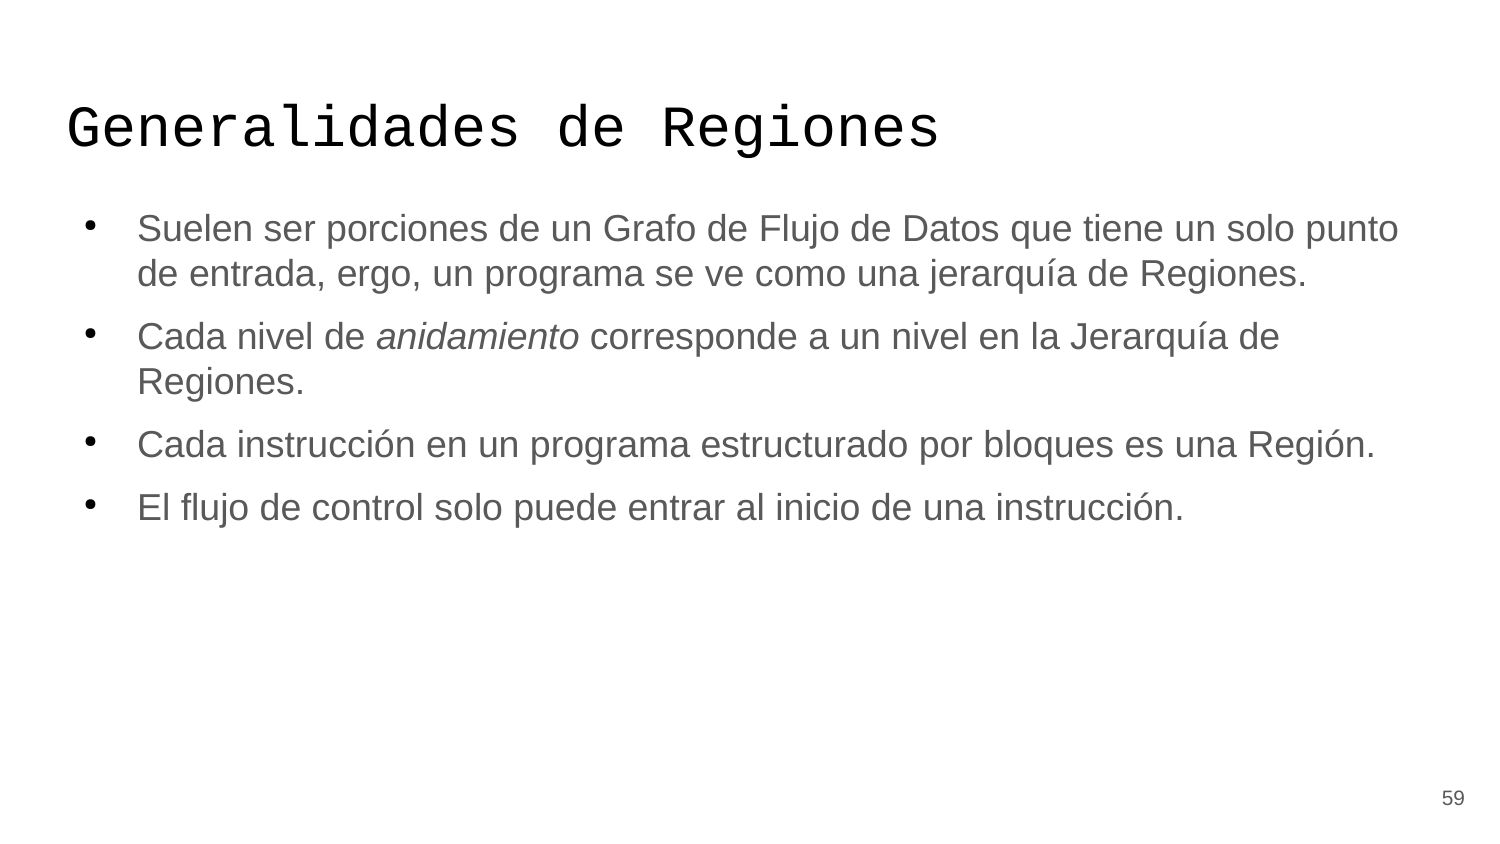

# Generalidades de Regiones
Suelen ser porciones de un Grafo de Flujo de Datos que tiene un solo punto de entrada, ergo, un programa se ve como una jerarquía de Regiones.
Cada nivel de anidamiento corresponde a un nivel en la Jerarquía de Regiones.
Cada instrucción en un programa estructurado por bloques es una Región.
El flujo de control solo puede entrar al inicio de una instrucción.